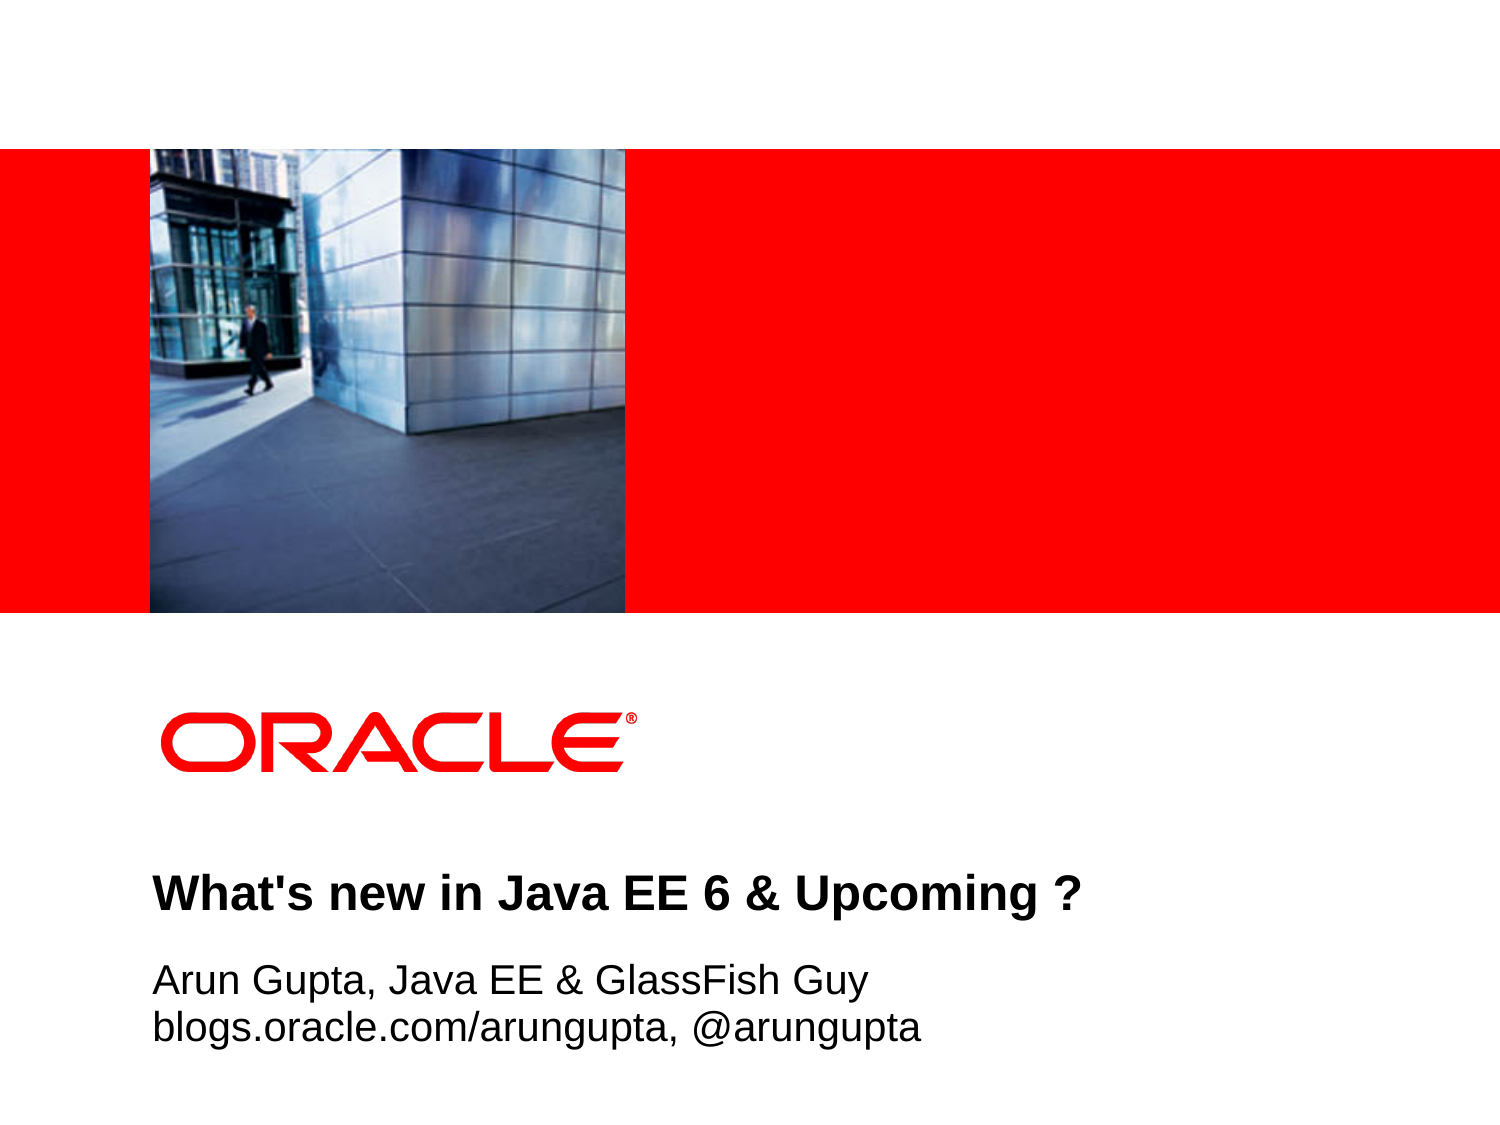

# What's new in Java EE 6 & Upcoming ?
Arun Gupta, Java EE & GlassFish Guy
blogs.oracle.com/arungupta, @arungupta